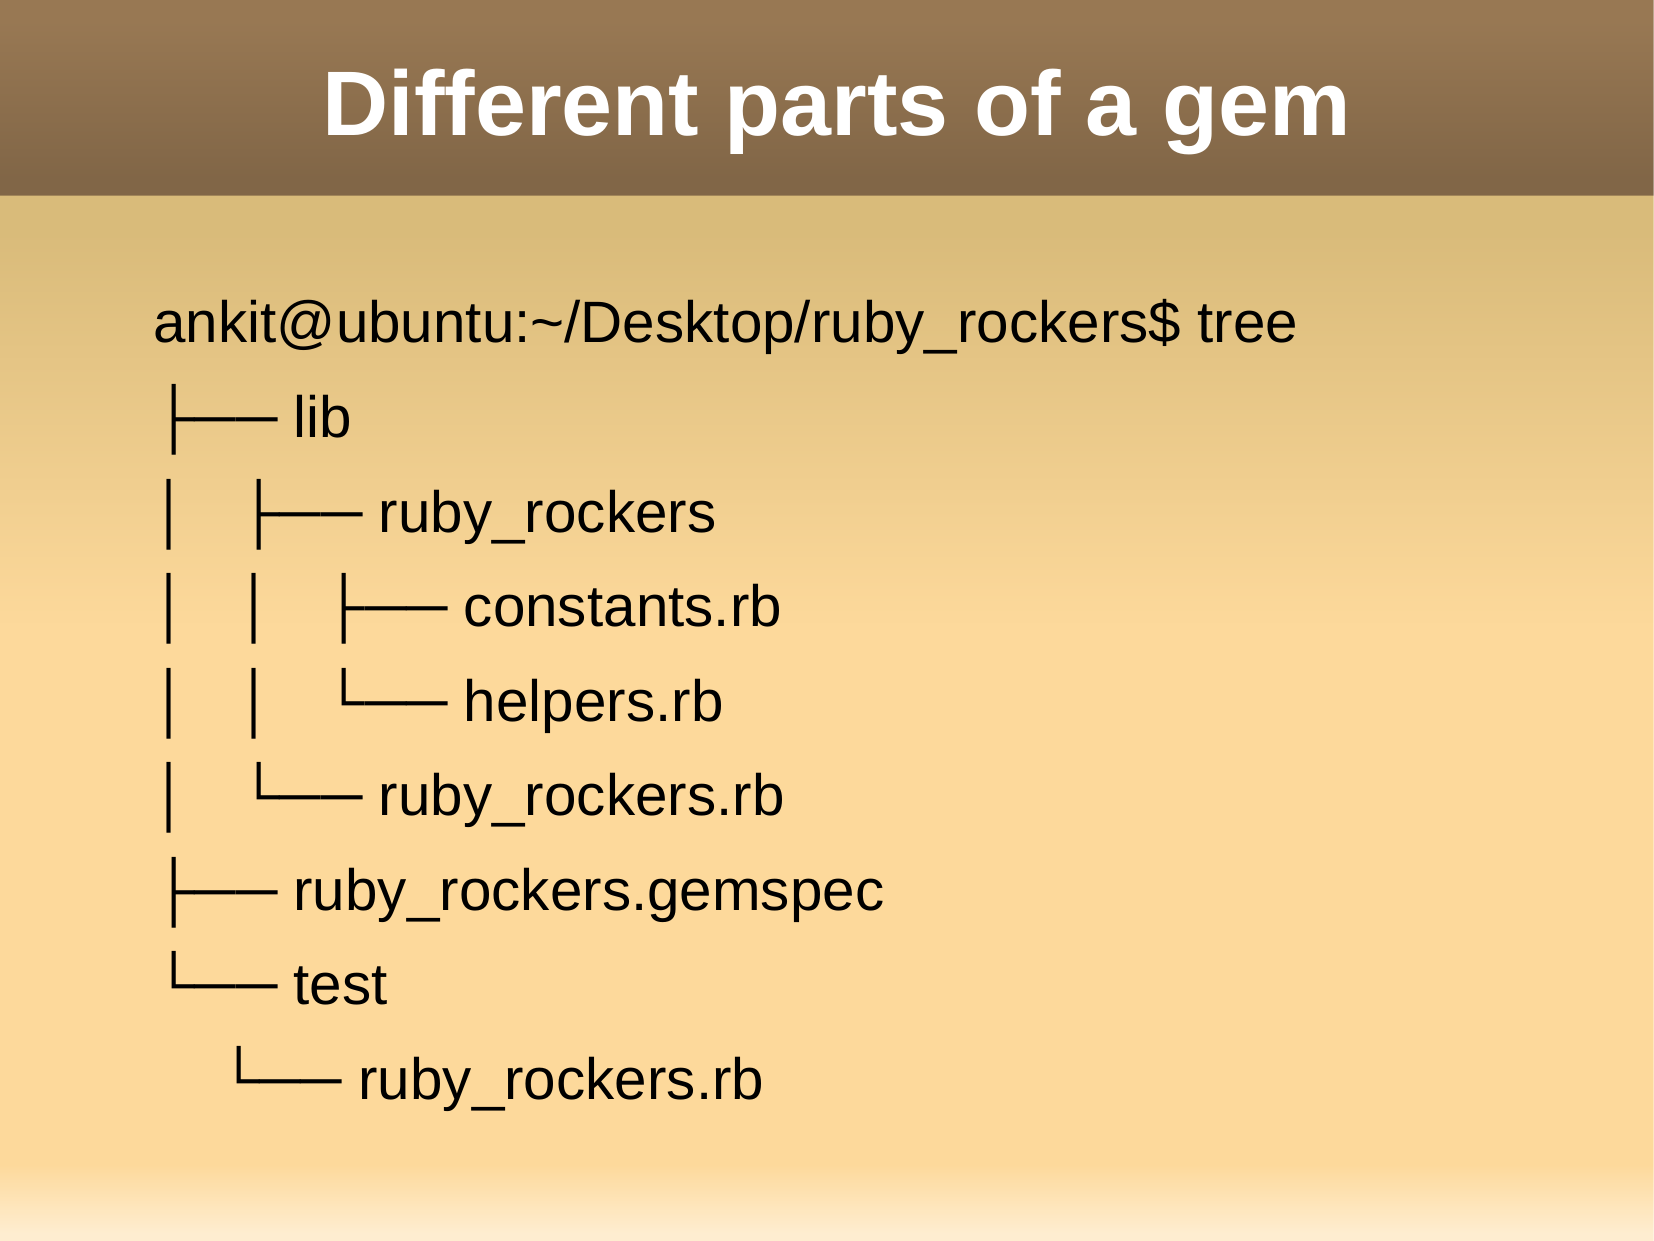

# Different parts of a gem
ankit@ubuntu:~/Desktop/ruby_rockers$ tree
├── lib
│   ├── ruby_rockers
│   │   ├── constants.rb
│   │   └── helpers.rb
│   └── ruby_rockers.rb
├── ruby_rockers.gemspec
└── test
 └── ruby_rockers.rb